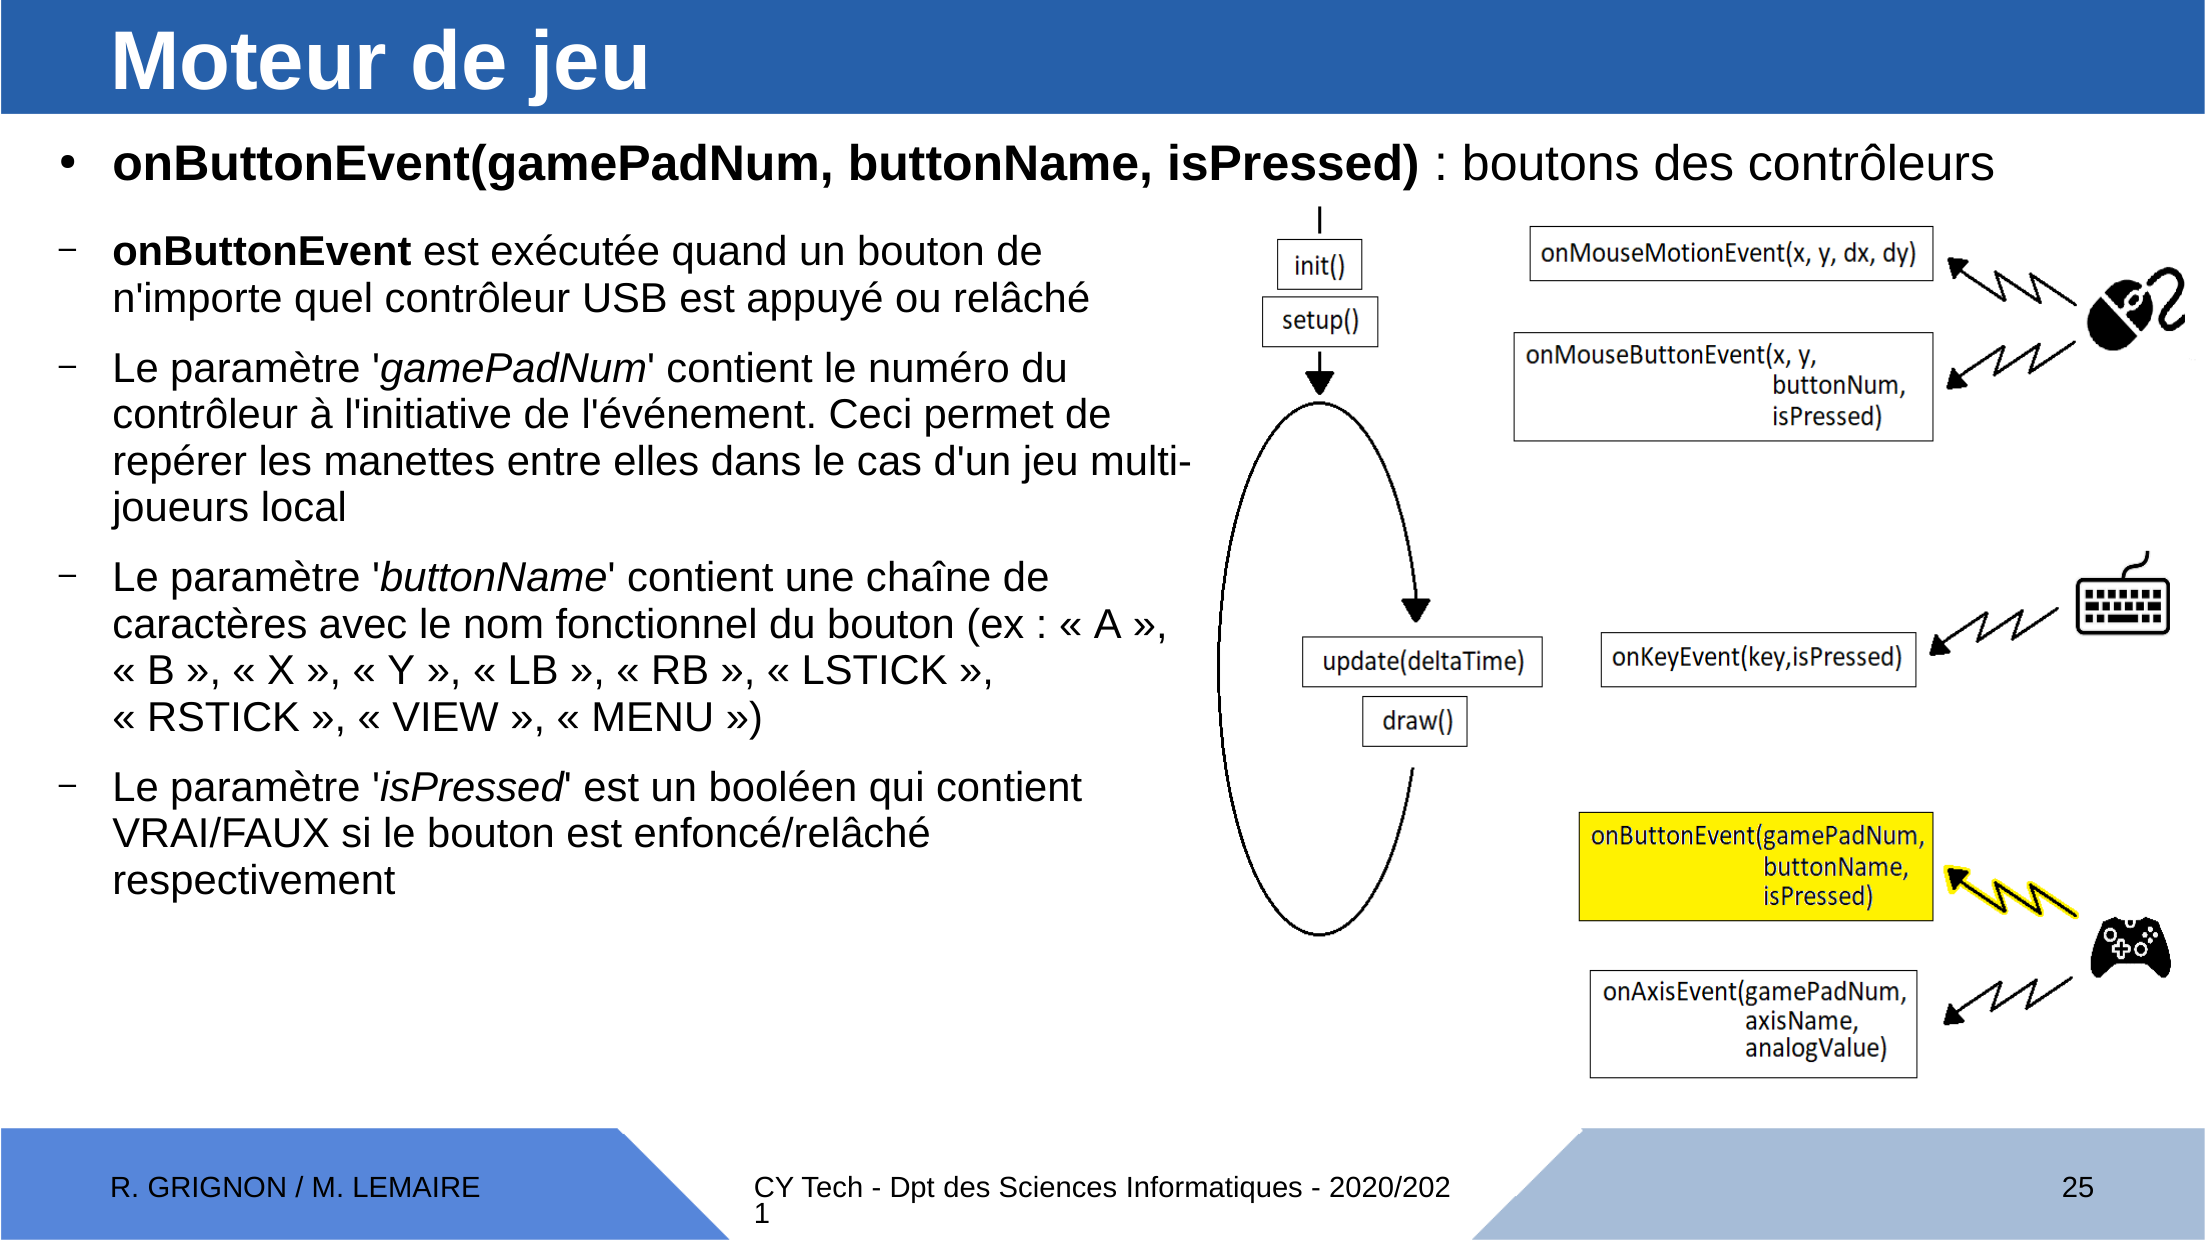

# Moteur de jeu
onButtonEvent(gamePadNum, buttonName, isPressed) : boutons des contrôleurs
onButtonEvent est exécutée quand un bouton de n'importe quel contrôleur USB est appuyé ou relâché
Le paramètre 'gamePadNum' contient le numéro du contrôleur à l'initiative de l'événement. Ceci permet de repérer les manettes entre elles dans le cas d'un jeu multi-joueurs local
Le paramètre 'buttonName' contient une chaîne de caractères avec le nom fonctionnel du bouton (ex : « A », « B », « X », « Y », « LB », « RB », « LSTICK », « RSTICK », « VIEW », « MENU »)
Le paramètre 'isPressed' est un booléen qui contient VRAI/FAUX si le bouton est enfoncé/relâché respectivement
R. GRIGNON / M. LEMAIRE
CY Tech - Dpt des Sciences Informatiques - 2020/2021
25